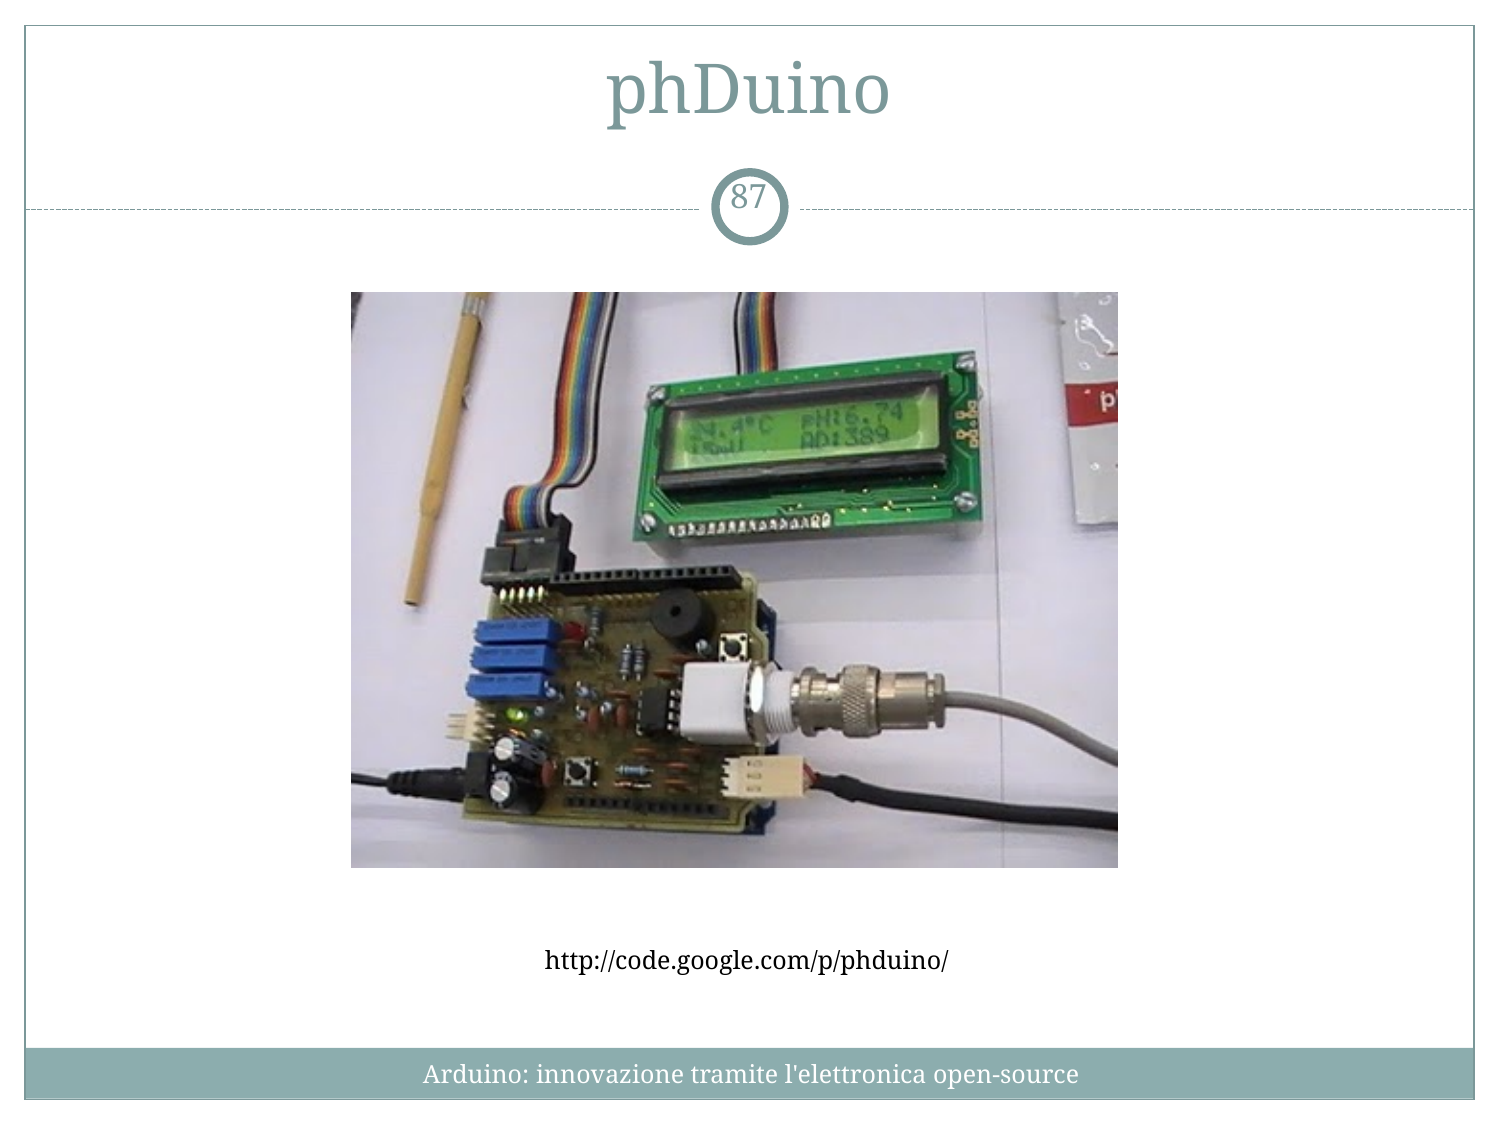

# phDuino
http://code.google.com/p/phduino/
Arduino: innovazione tramite l'elettronica open-source